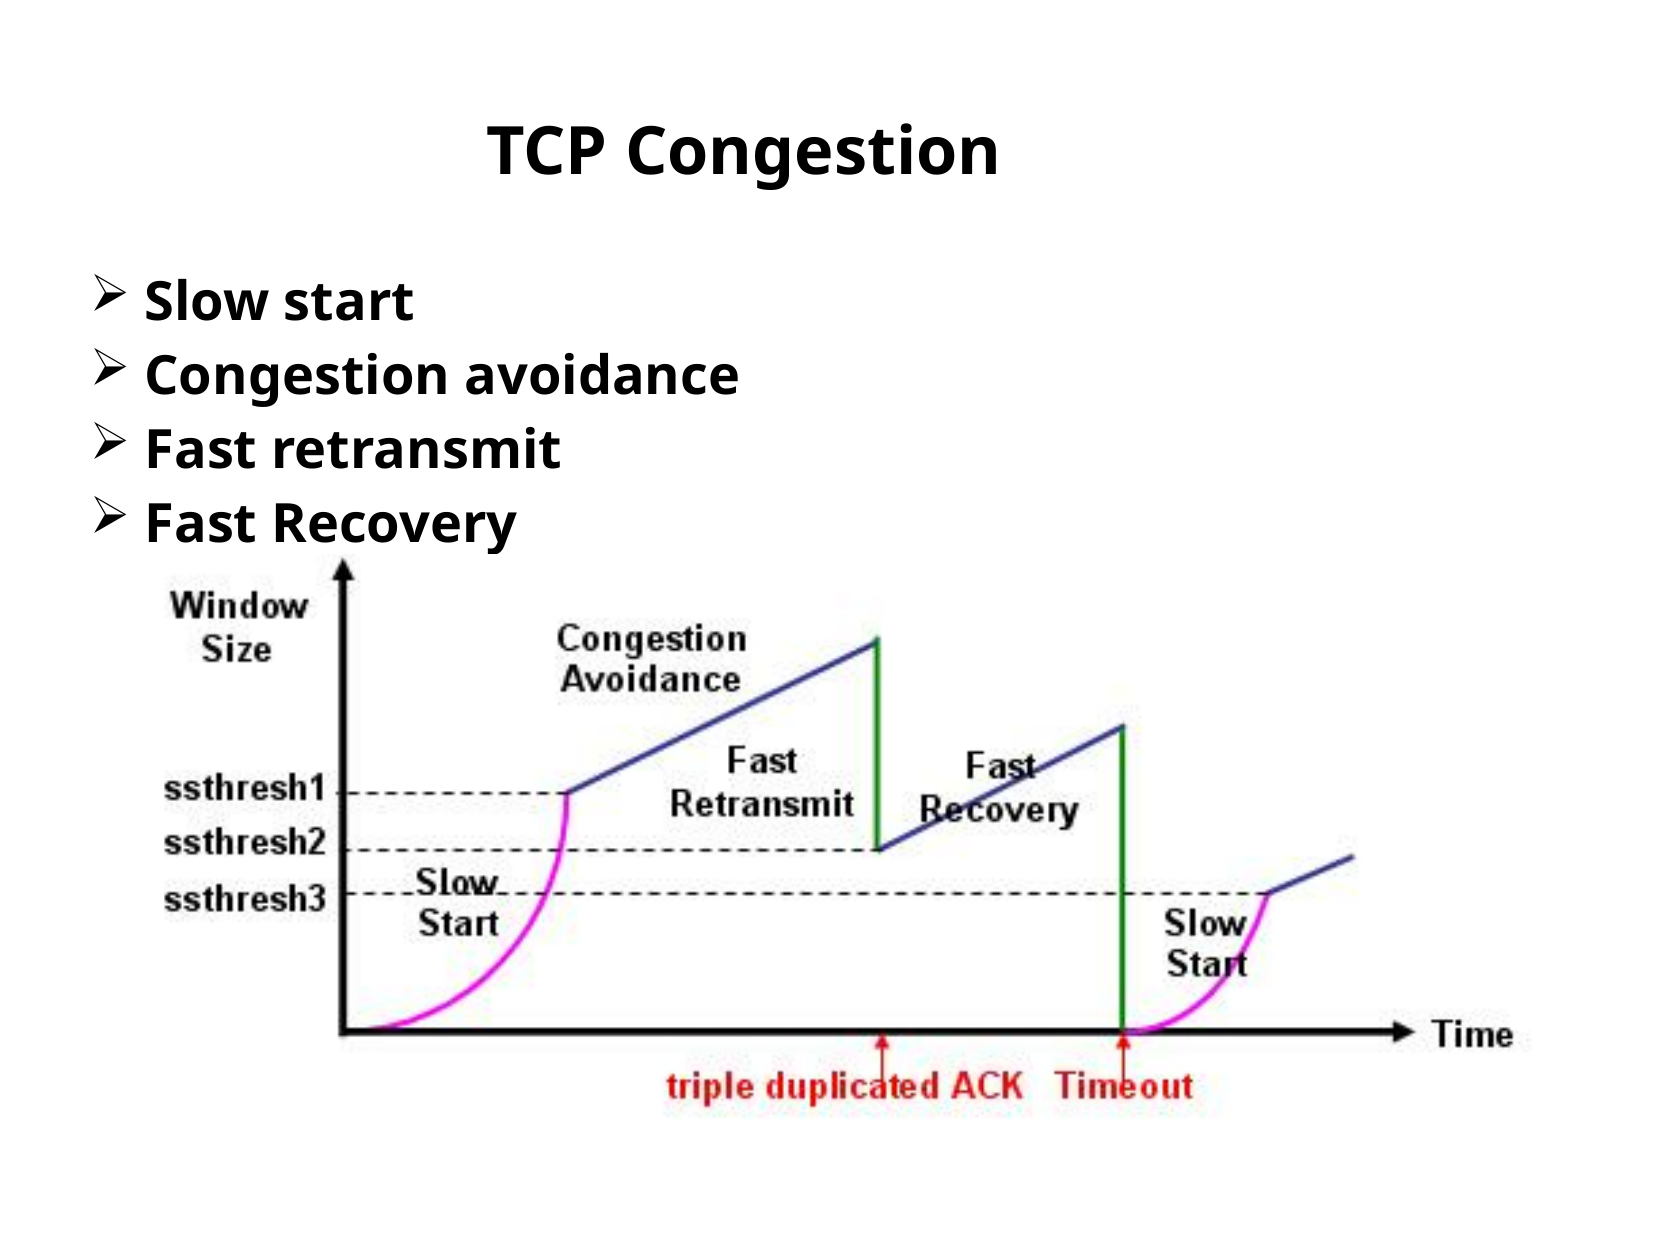

# TCP Congestion
 Slow start
 Congestion avoidance
 Fast retransmit
 Fast Recovery